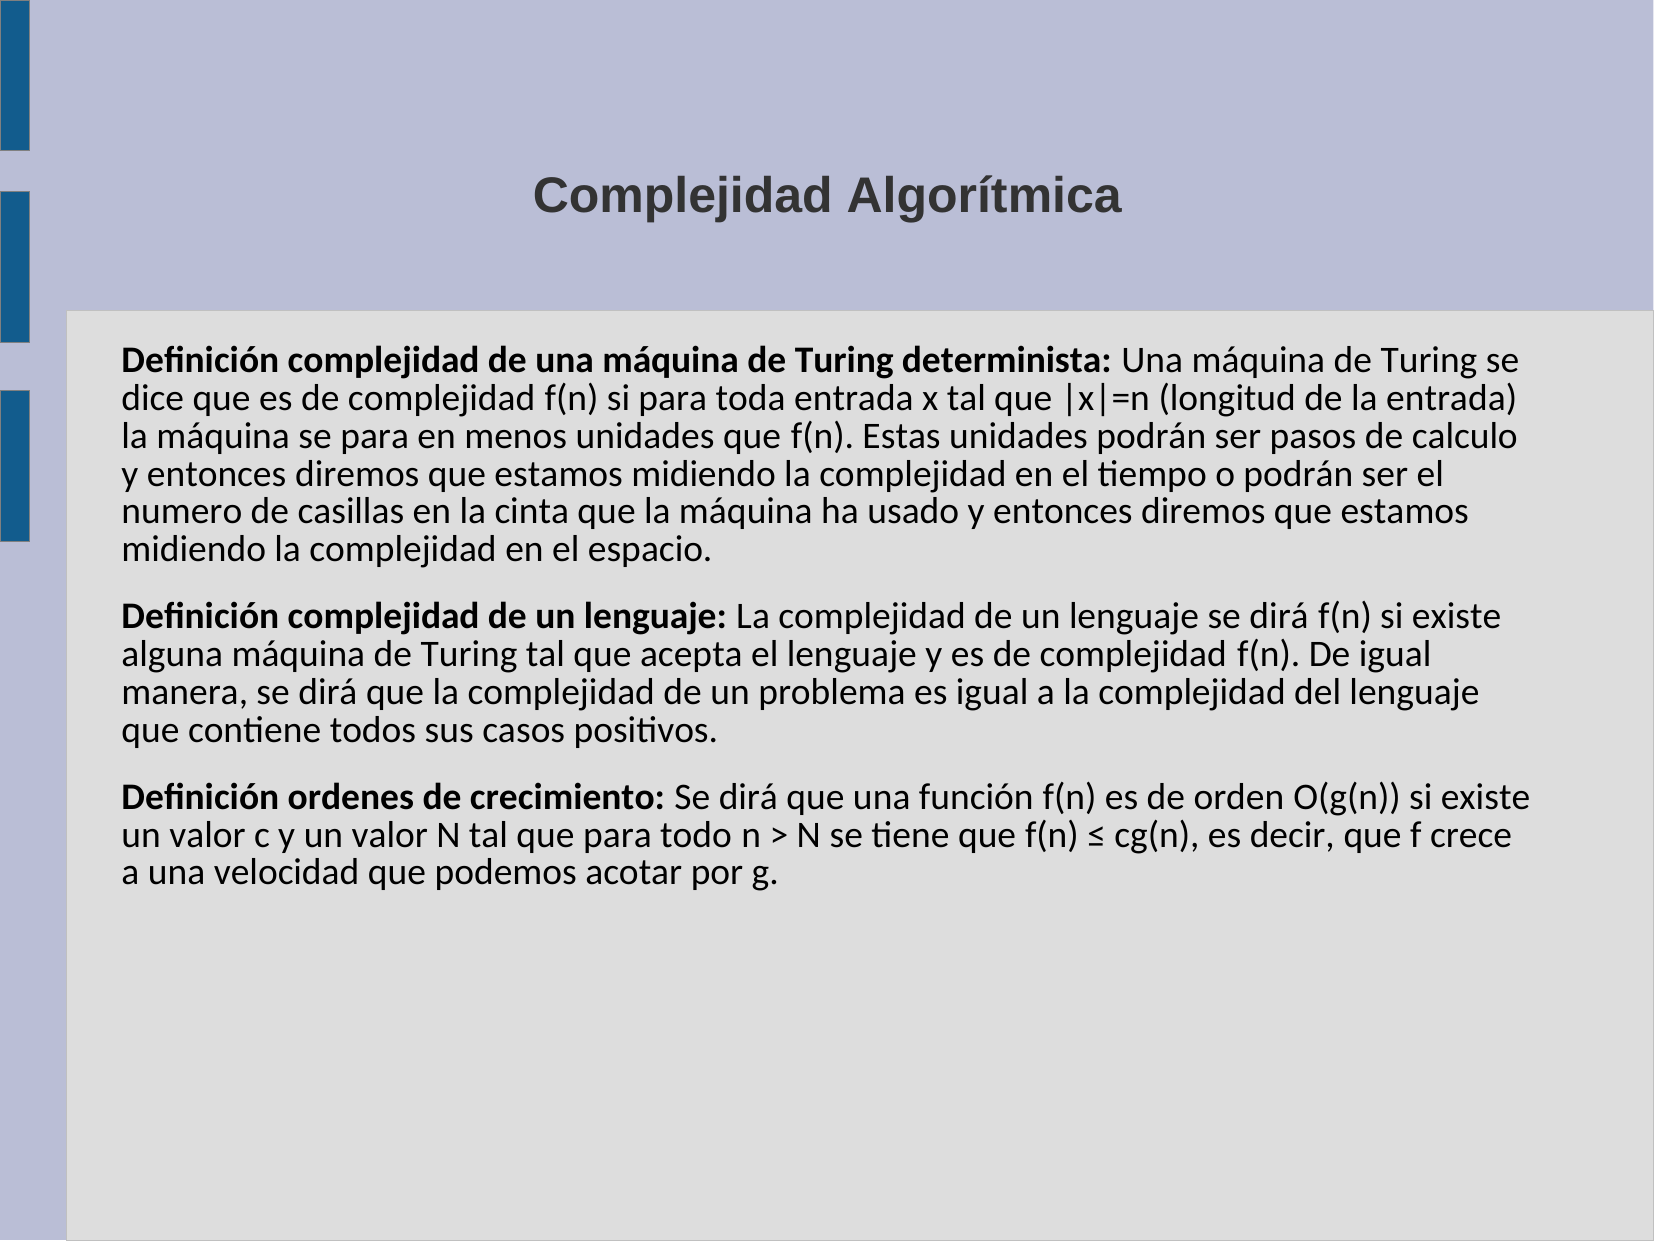

# Complejidad Algorítmica
Definición complejidad de una máquina de Turing determinista: Una máquina de Turing se dice que es de complejidad f(n) si para toda entrada x tal que |x|=n (longitud de la entrada) la máquina se para en menos unidades que f(n). Estas unidades podrán ser pasos de calculo y entonces diremos que estamos midiendo la complejidad en el tiempo o podrán ser el numero de casillas en la cinta que la máquina ha usado y entonces diremos que estamos midiendo la complejidad en el espacio.
Definición complejidad de un lenguaje: La complejidad de un lenguaje se dirá f(n) si existe alguna máquina de Turing tal que acepta el lenguaje y es de complejidad f(n). De igual manera, se dirá que la complejidad de un problema es igual a la complejidad del lenguaje que contiene todos sus casos positivos.
Definición ordenes de crecimiento: Se dirá que una función f(n) es de orden O(g(n)) si existe un valor c y un valor N tal que para todo n > N se tiene que f(n) ≤ cg(n), es decir, que f crece a una velocidad que podemos acotar por g.